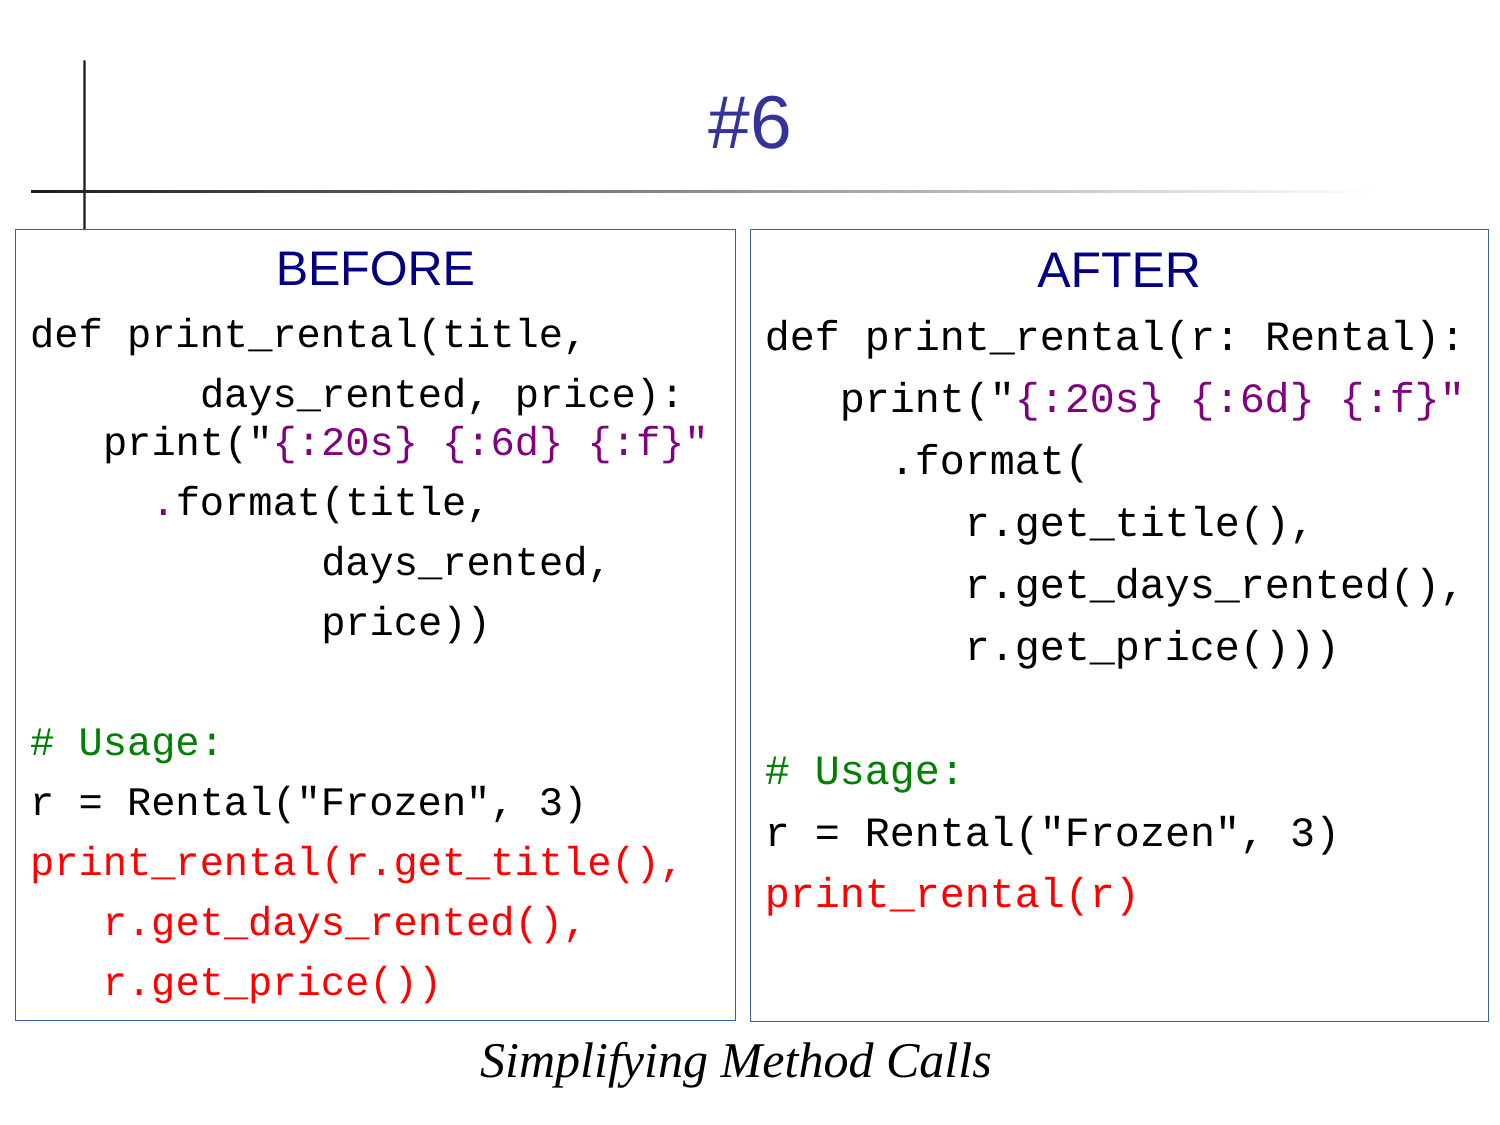

# #6
BEFORE
def print_rental(title,
 days_rented, price): print("{:20s} {:6d} {:f}"
 .format(title,
 days_rented,
 price))
# Usage:
r = Rental("Frozen", 3)
print_rental(r.get_title(),
 r.get_days_rented(),
 r.get_price())
AFTER
def print_rental(r: Rental):
 print("{:20s} {:6d} {:f}"
 .format(
 r.get_title(),
 r.get_days_rented(),
 r.get_price()))
# Usage:
r = Rental("Frozen", 3)
print_rental(r)
Simplifying Method Calls